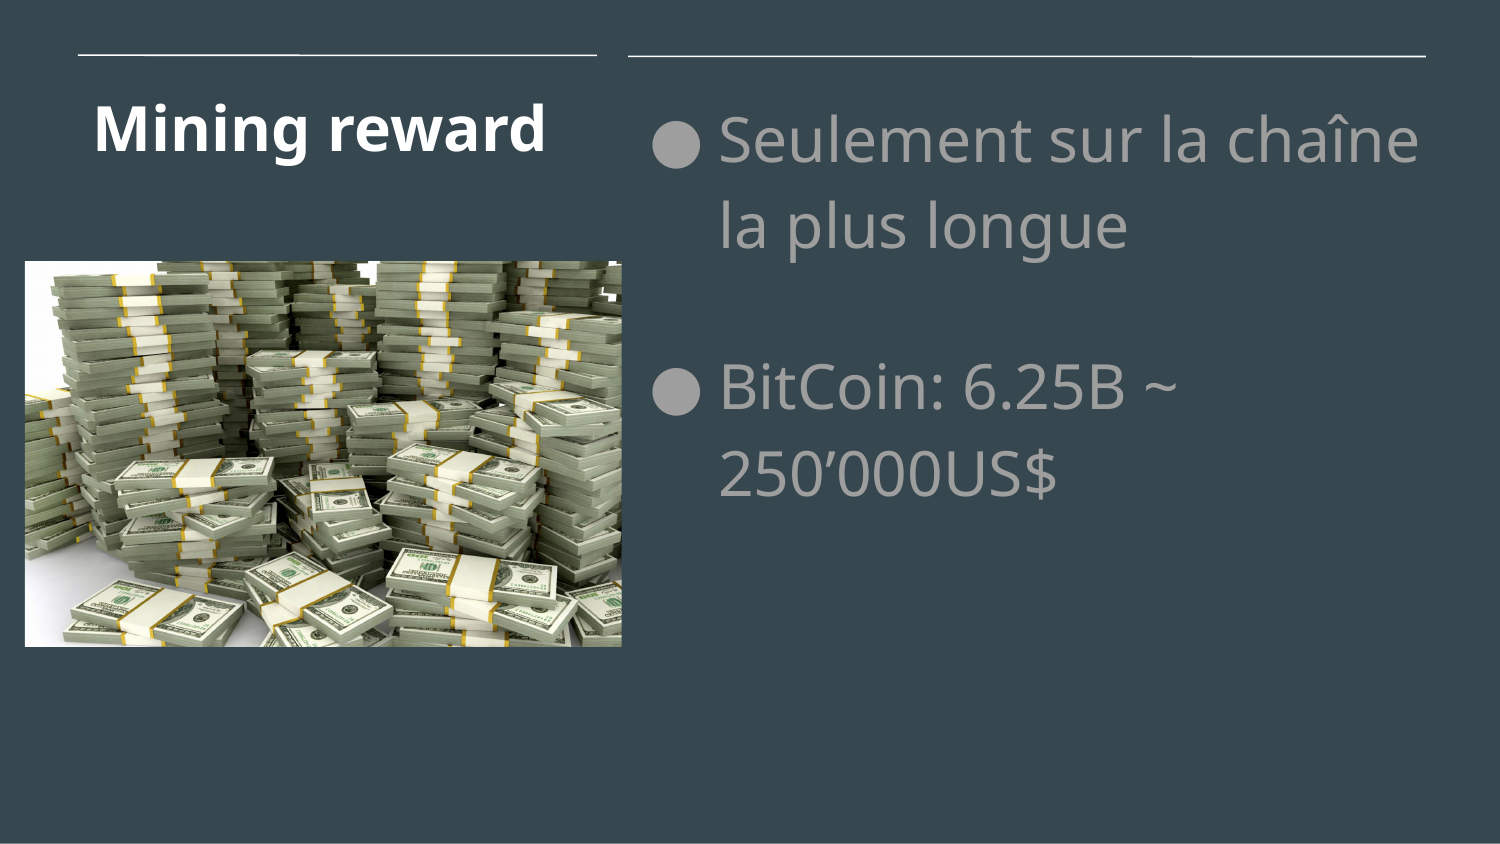

# Mining reward
Seulement sur la chaîne la plus longue
BitCoin: 6.25B ~ 250’000US$